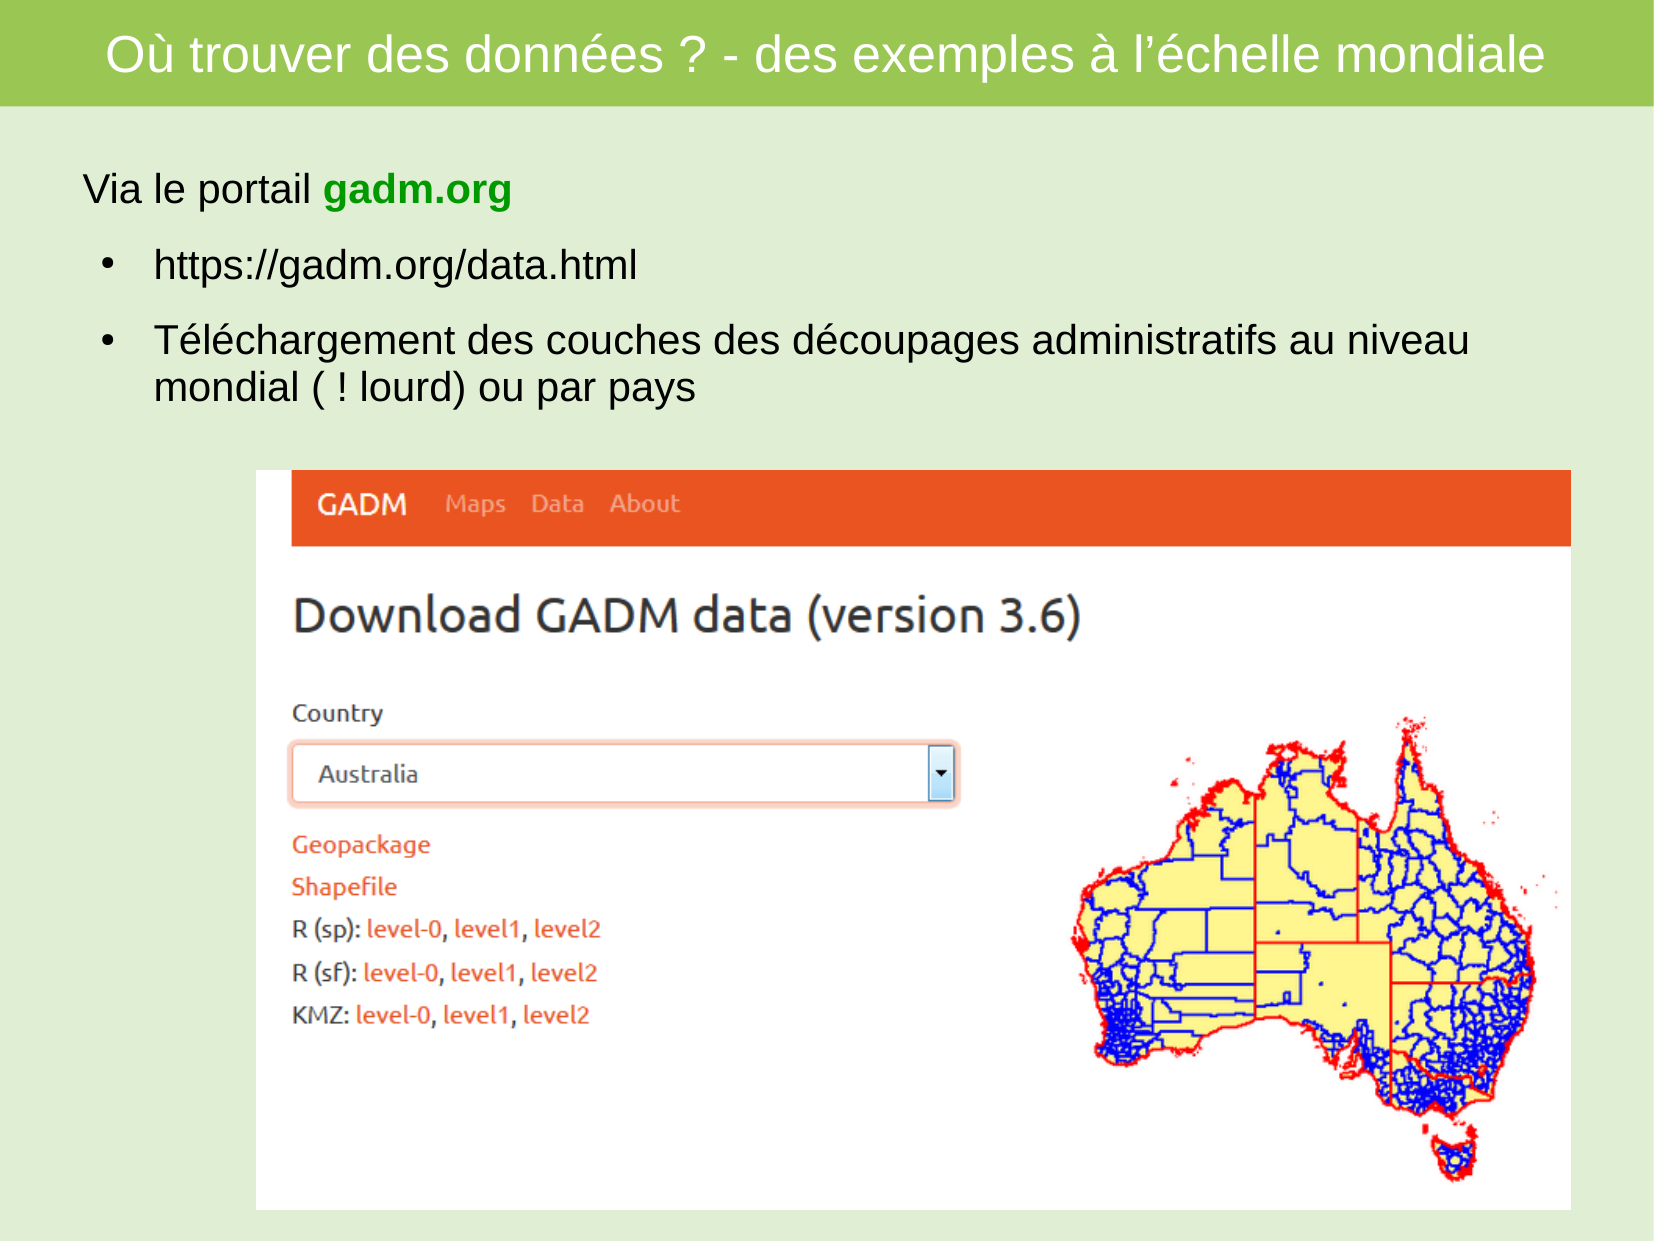

# Où trouver des données ? - des exemples à l’échelle mondiale
Via le portail gadm.org
https://gadm.org/data.html
Téléchargement des couches des découpages administratifs au niveau mondial ( ! lourd) ou par pays